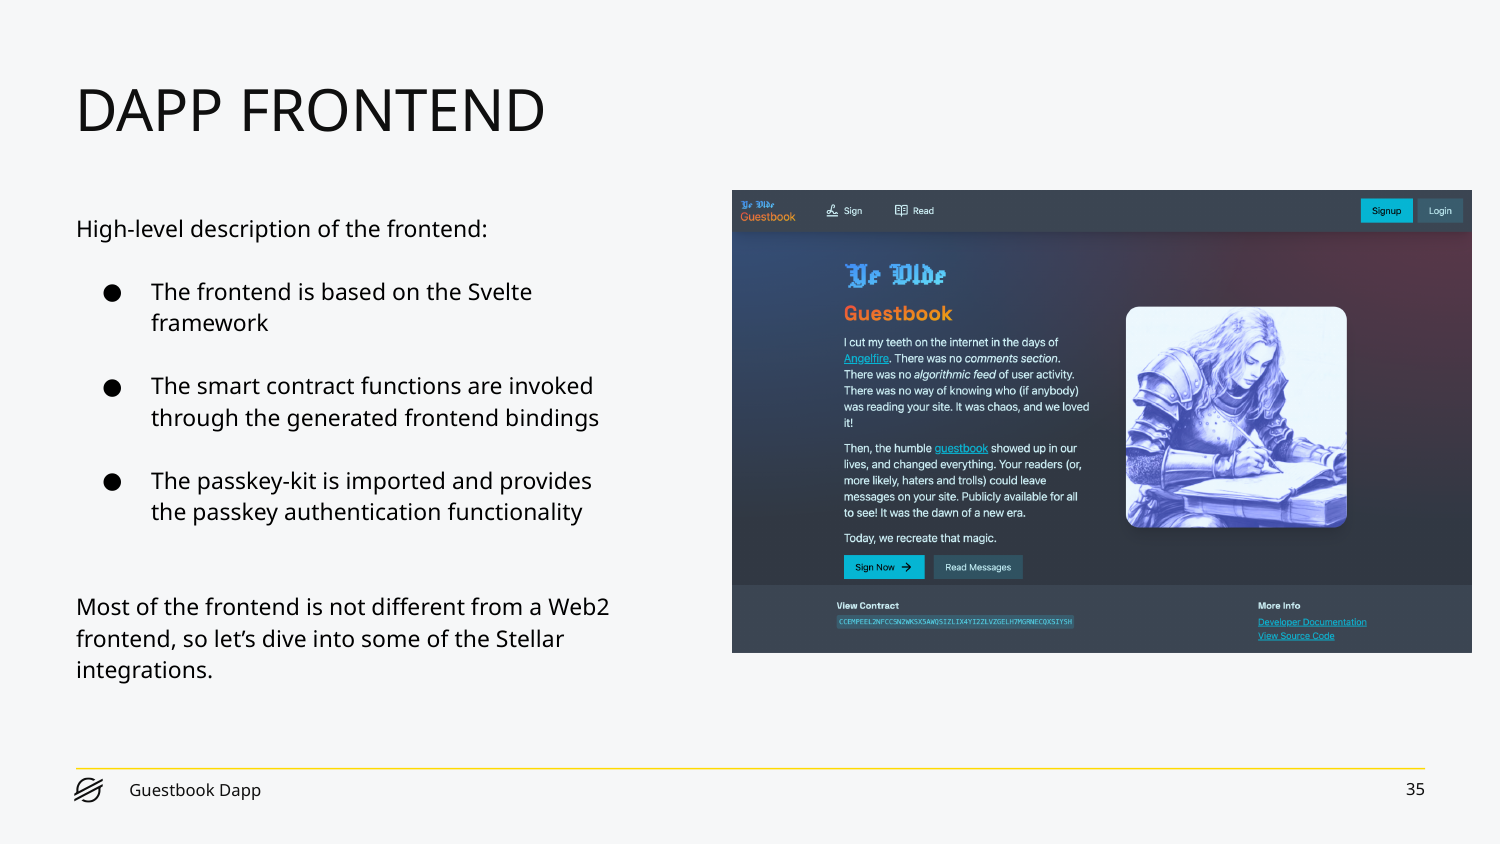

# DAPP FRONTEND
High-level description of the frontend:
The frontend is based on the Svelte framework
The smart contract functions are invoked through the generated frontend bindings
The passkey-kit is imported and provides the passkey authentication functionality
Most of the frontend is not different from a Web2 frontend, so let’s dive into some of the Stellar integrations.
Guestbook Dapp